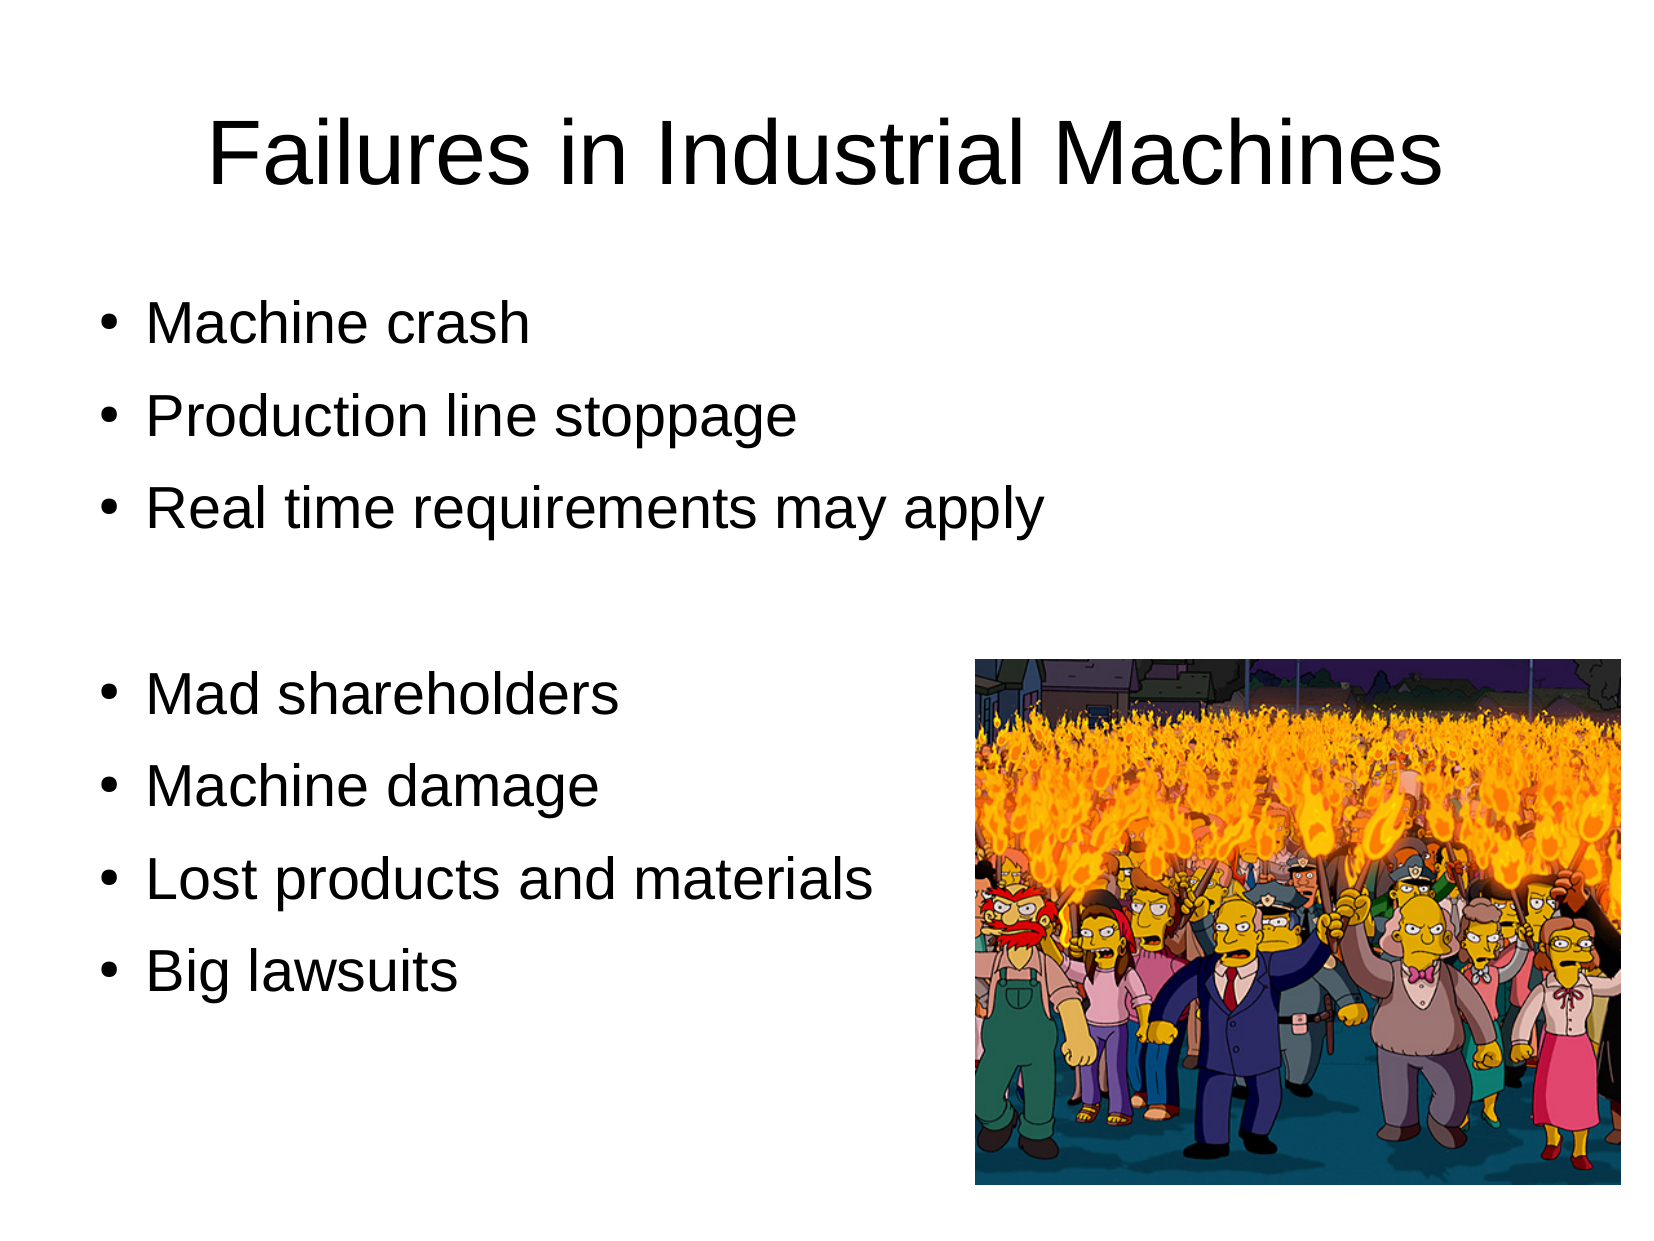

# Failures in Industrial Machines
Machine crash
Production line stoppage
Real time requirements may apply
Mad shareholders
Machine damage
Lost products and materials
Big lawsuits